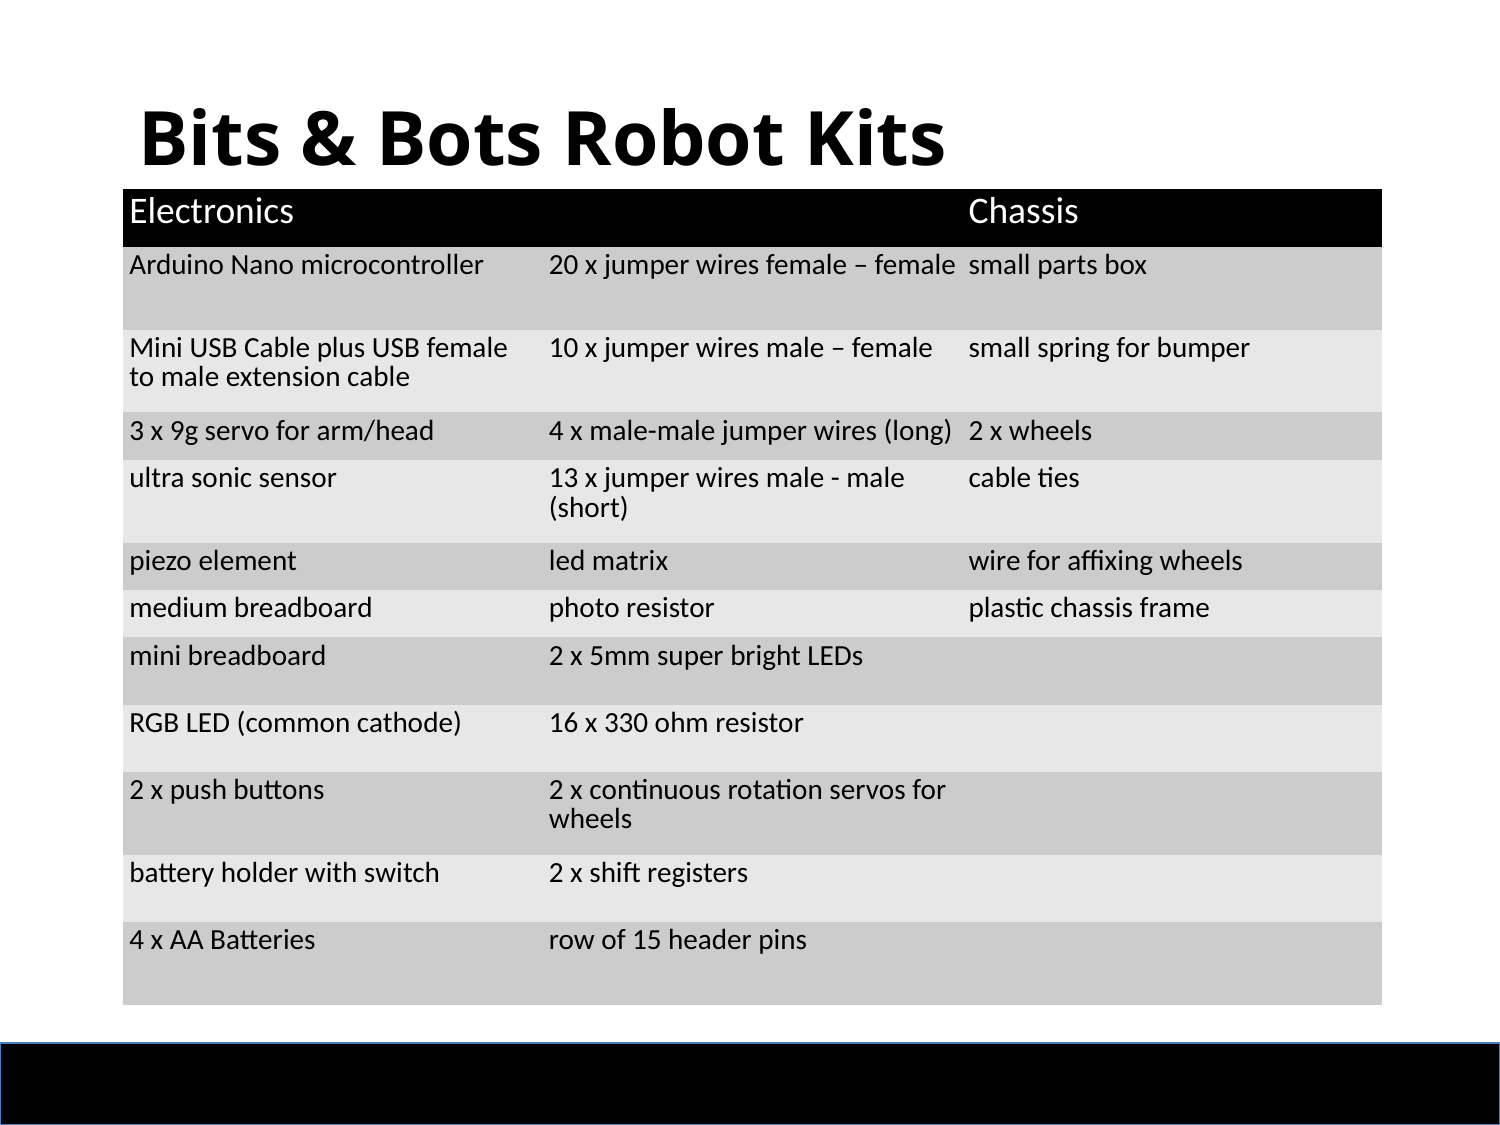

# Bits & Bots Robot Kits
| Electronics | | Chassis |
| --- | --- | --- |
| Arduino Nano microcontroller | 20 x jumper wires female – female | small parts box |
| Mini USB Cable plus USB female to male extension cable | 10 x jumper wires male – female | small spring for bumper |
| 3 x 9g servo for arm/head | 4 x male-male jumper wires (long) | 2 x wheels |
| ultra sonic sensor | 13 x jumper wires male - male (short) | cable ties |
| piezo element | led matrix | wire for affixing wheels |
| medium breadboard | photo resistor | plastic chassis frame |
| mini breadboard | 2 x 5mm super bright LEDs | |
| RGB LED (common cathode) | 16 x 330 ohm resistor | |
| 2 x push buttons | 2 x continuous rotation servos for wheels | |
| battery holder with switch | 2 x shift registers | |
| 4 x AA Batteries | row of 15 header pins | |
Bits & Bots